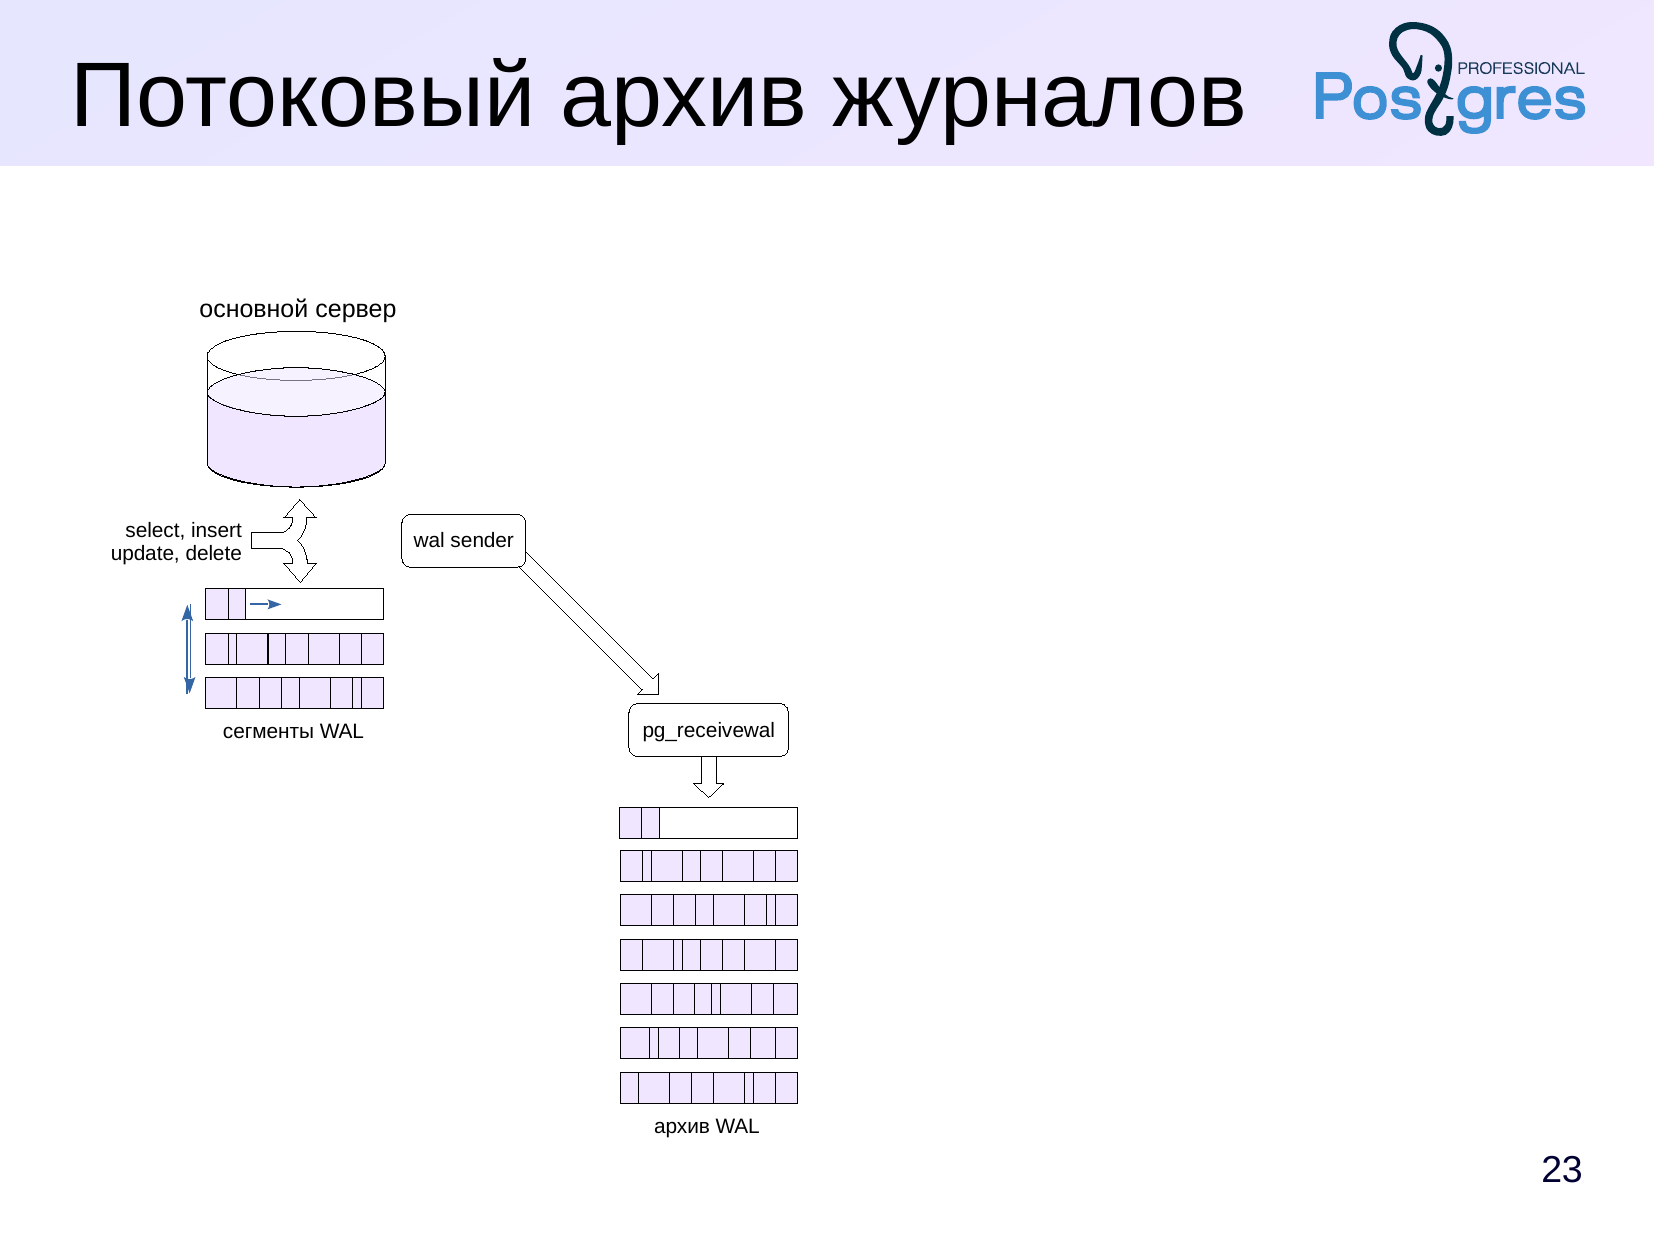

# Потоковый архив журналов
основной сервер
select, insert
update, delete
wal sender
pg_receivewal
сегменты WAL
архив WAL